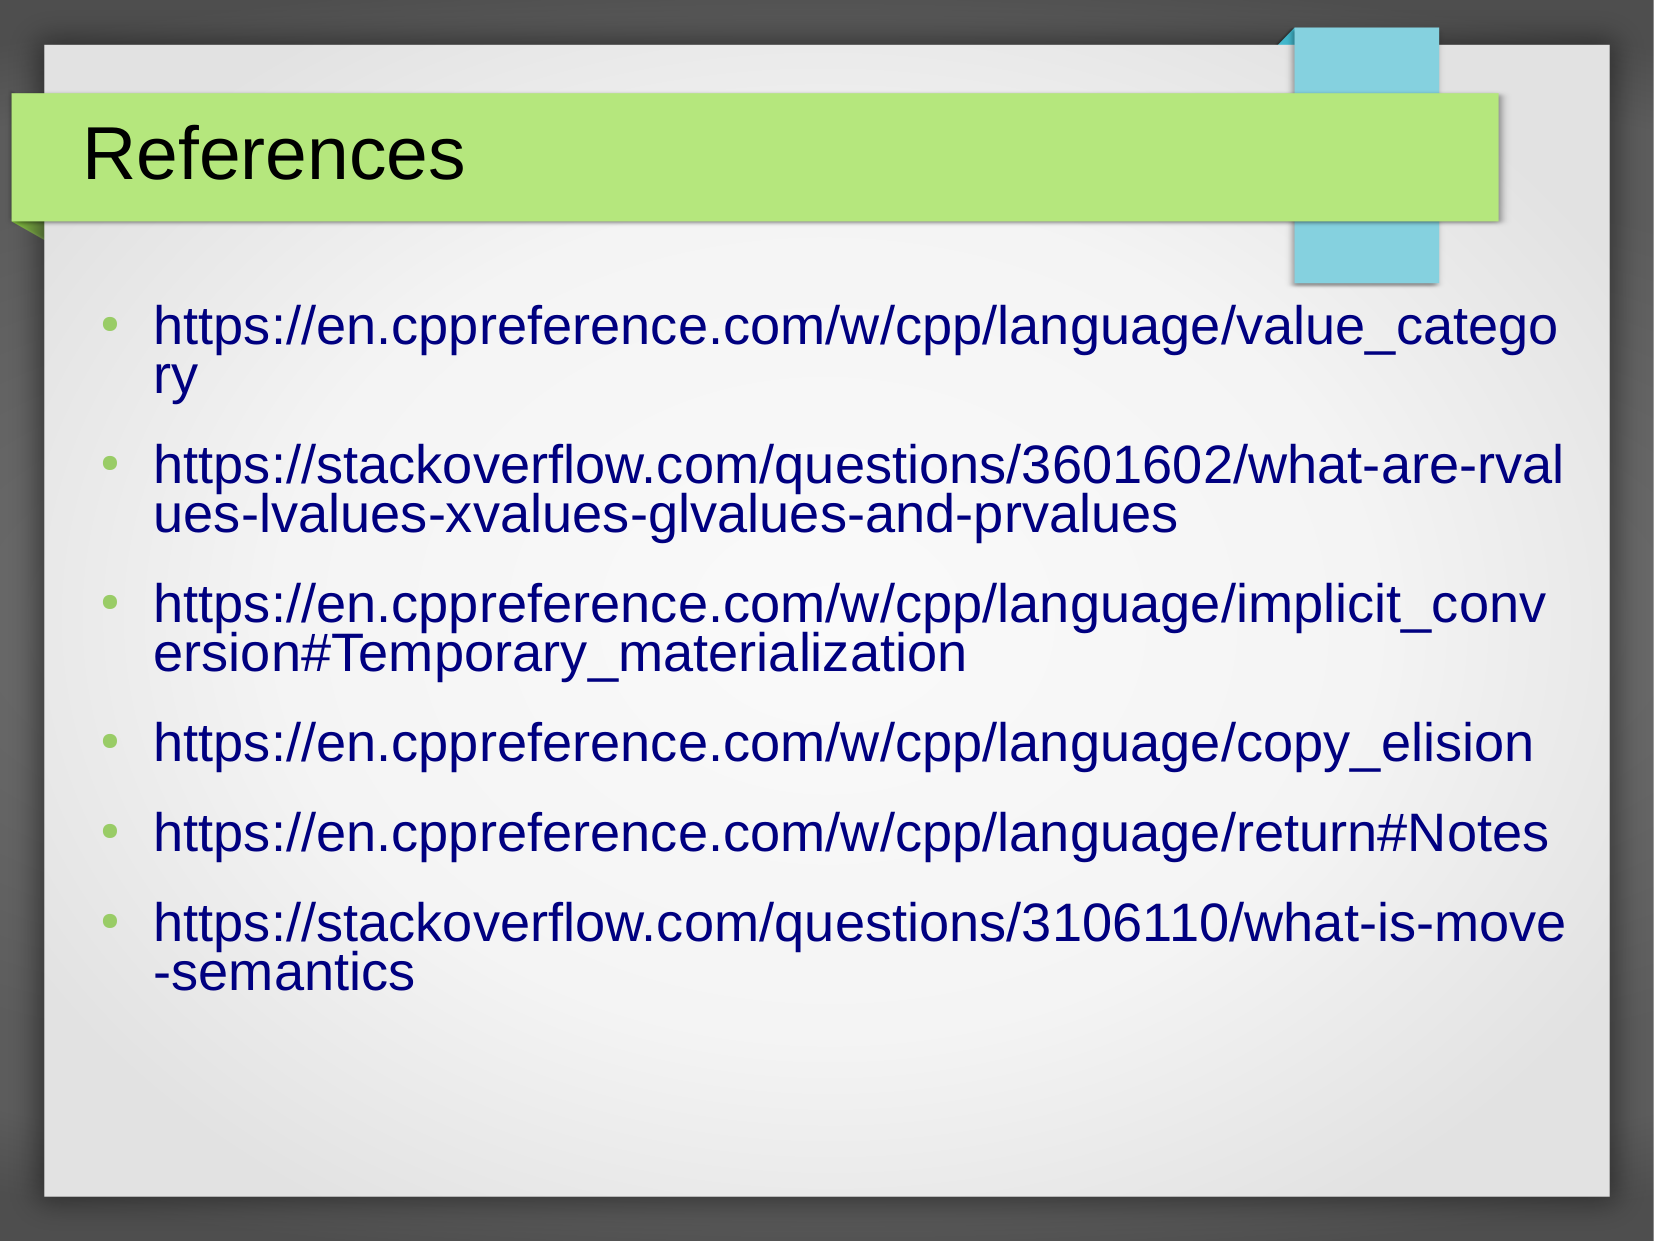

# References
https://en.cppreference.com/w/cpp/language/value_category
https://stackoverflow.com/questions/3601602/what-are-rvalues-lvalues-xvalues-glvalues-and-prvalues
https://en.cppreference.com/w/cpp/language/implicit_conversion#Temporary_materialization
https://en.cppreference.com/w/cpp/language/copy_elision
https://en.cppreference.com/w/cpp/language/return#Notes
https://stackoverflow.com/questions/3106110/what-is-move-semantics